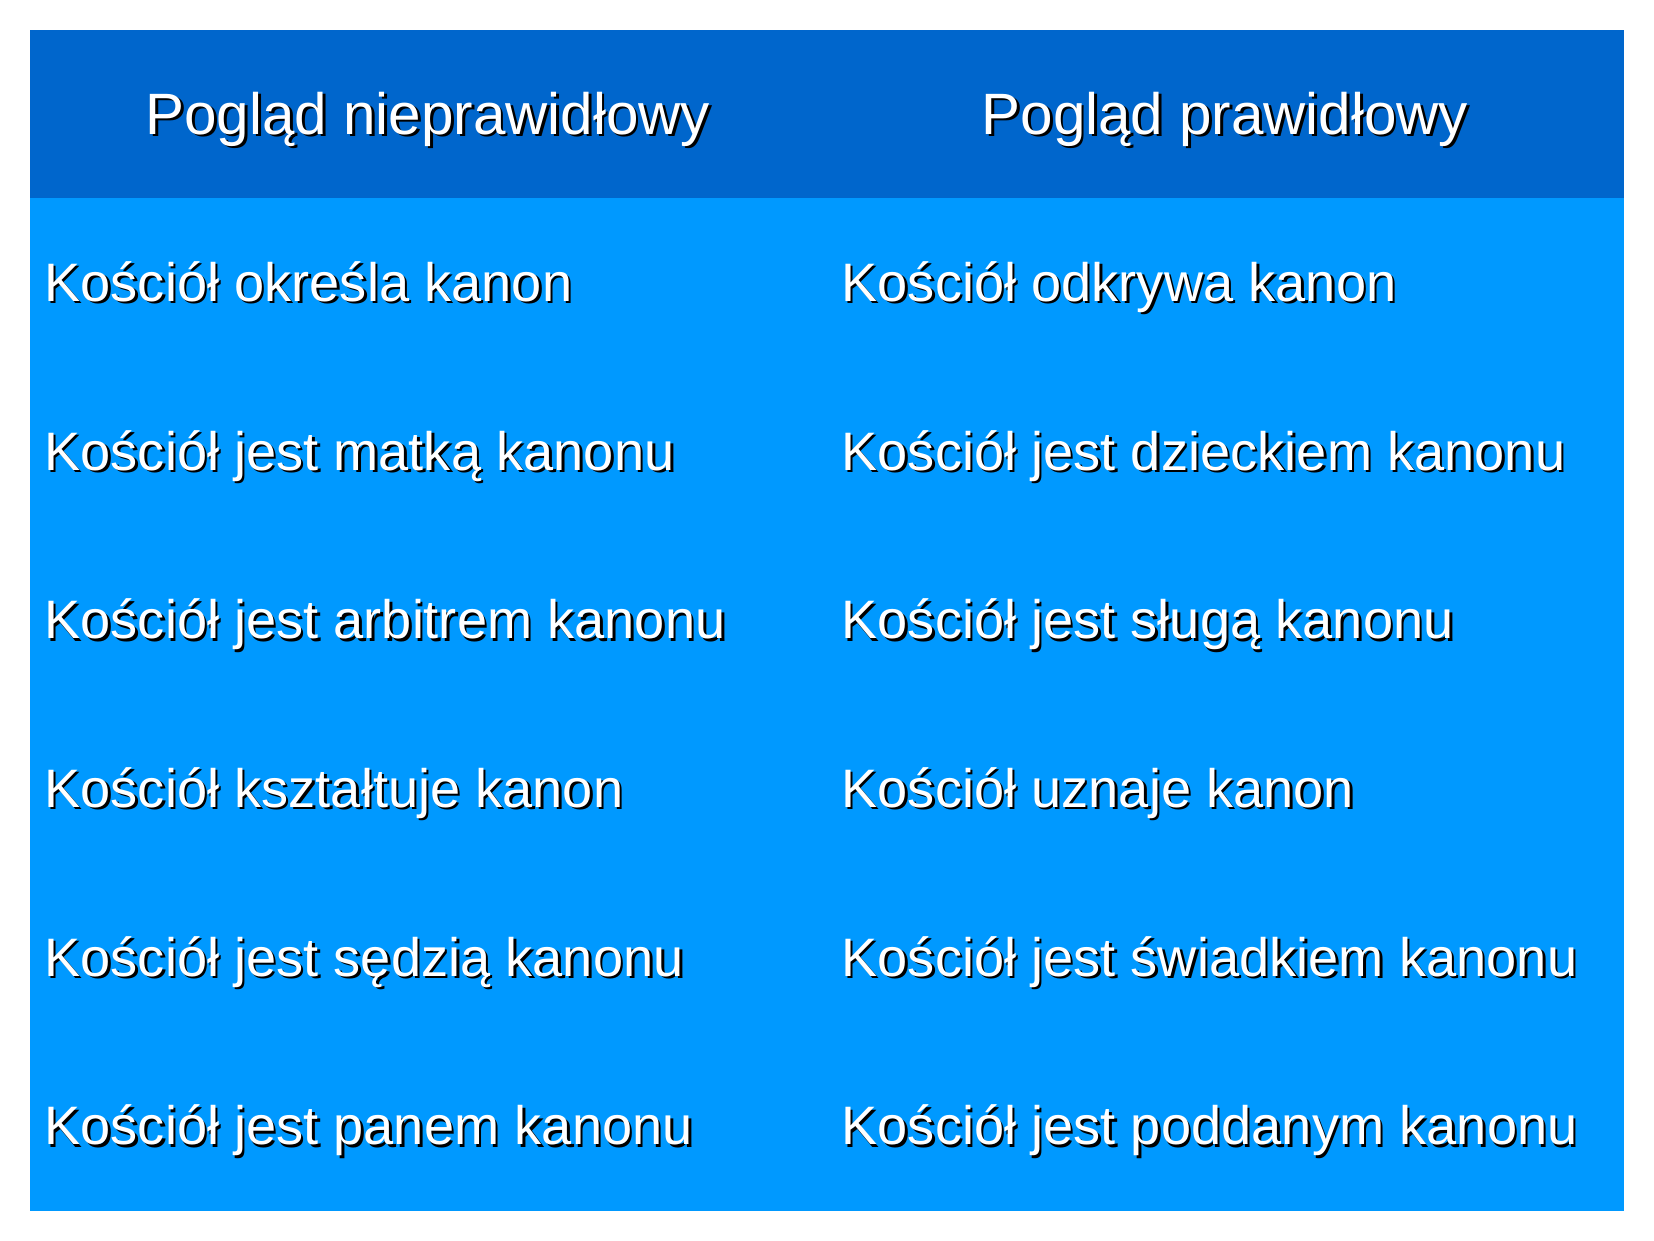

| Pogląd nieprawidłowy | Pogląd prawidłowy |
| --- | --- |
| Kościół określa kanon | Kościół odkrywa kanon |
| Kościół jest matką kanonu | Kościół jest dzieckiem kanonu |
| Kościół jest arbitrem kanonu | Kościół jest sługą kanonu |
| Kościół kształtuje kanon | Kościół uznaje kanon |
| Kościół jest sędzią kanonu | Kościół jest świadkiem kanonu |
| Kościół jest panem kanonu | Kościół jest poddanym kanonu |